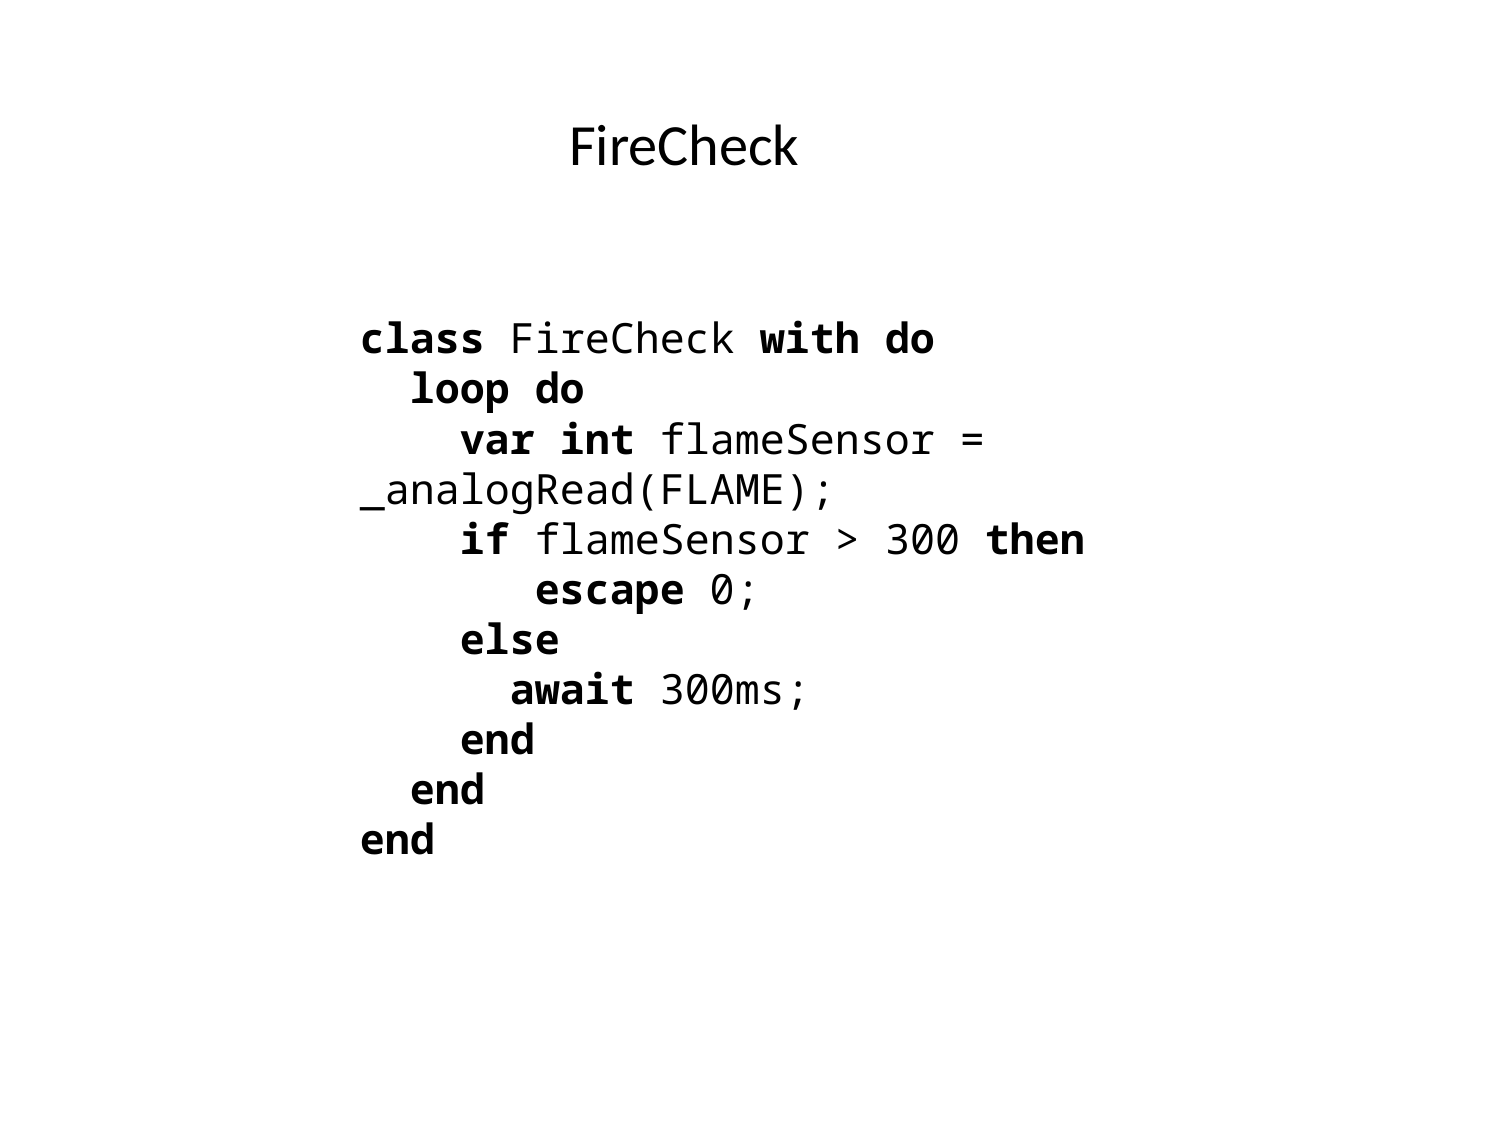

FireCheck
class FireCheck with do
 loop do
 var int flameSensor = _analogRead(FLAME);
 if flameSensor > 300 then
 escape 0;
 else
 await 300ms;
 end
 end
end